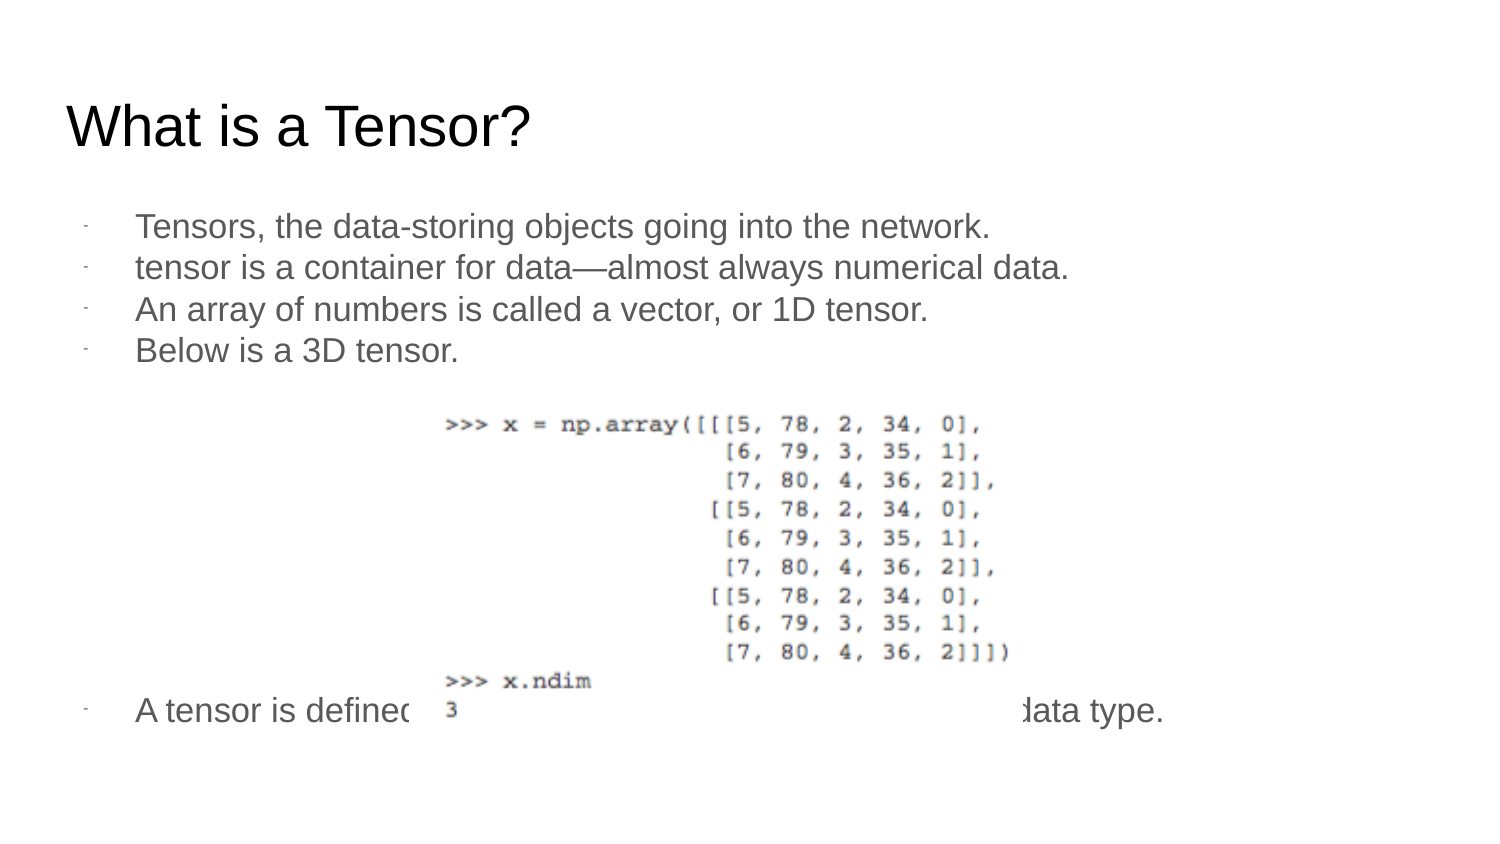

# What is a Tensor?
Tensors, the data-storing objects going into the network.
tensor is a container for data—almost always numerical data.
An array of numbers is called a vector, or 1D tensor.
Below is a 3D tensor.
A tensor is defined by number of axis (3), shape (3, 3, 5), data type.